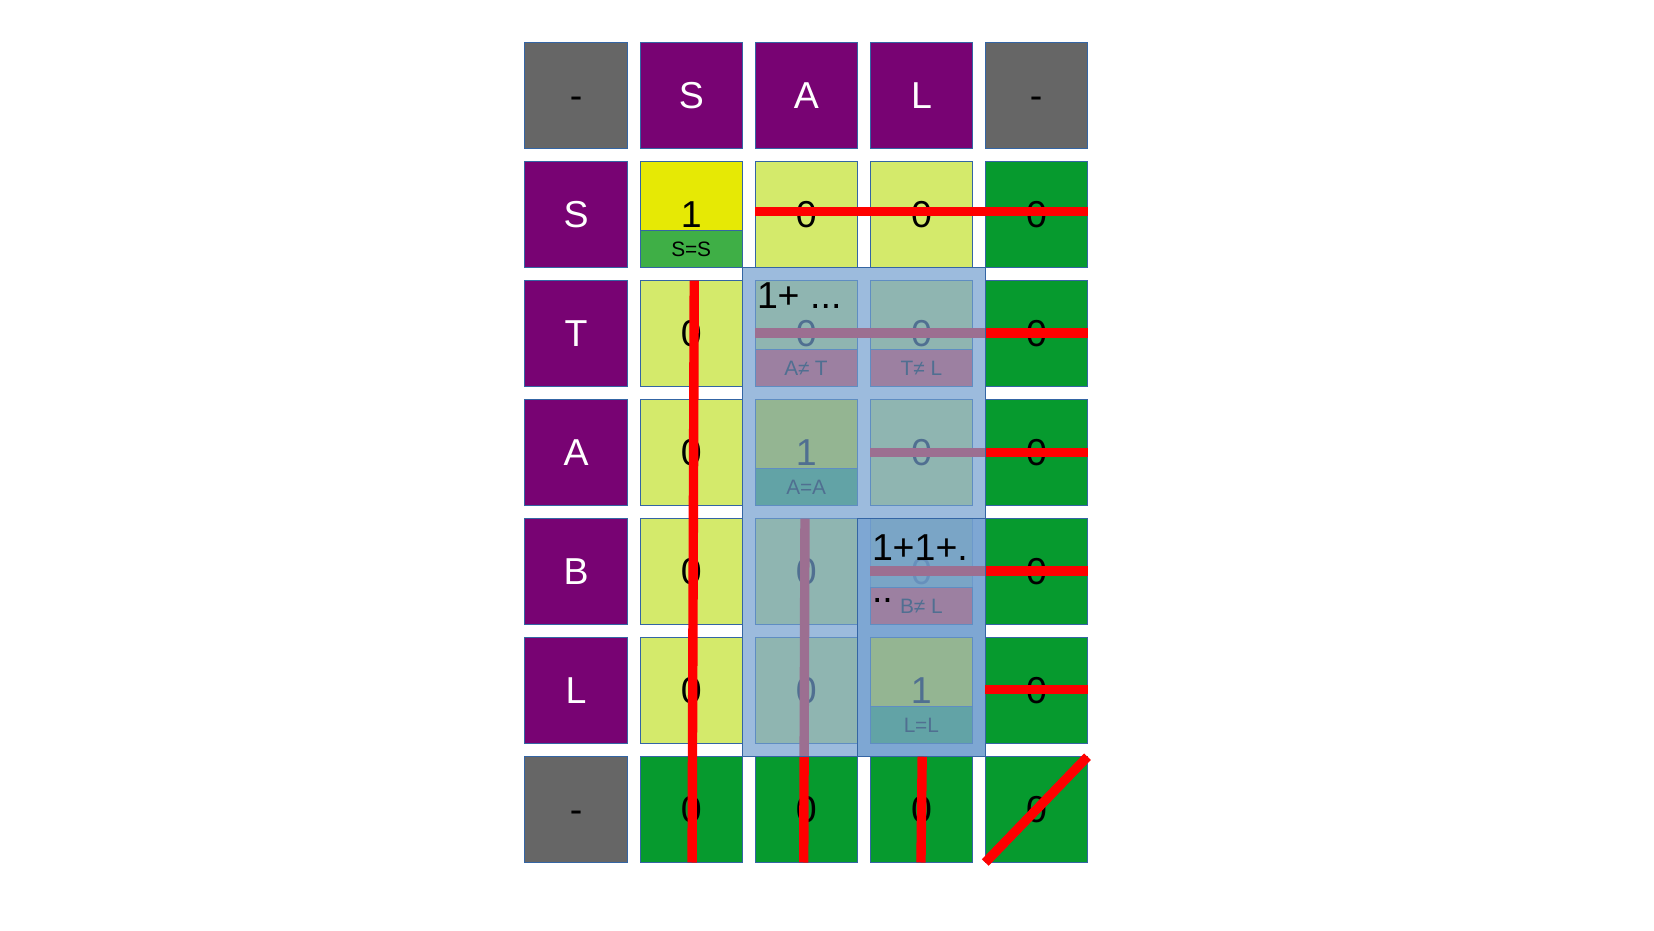

-
S
A
L
-
S
0
1
0
0
0
S=S
1+ ...
T
0
0
0
0
A≠ T
T≠ L
A
0
0
1
0
0
A=A
B
0
0
1+1+...
0
0
B≠ L
L
0
0
0
1
0
L=L
-
0
0
0
0